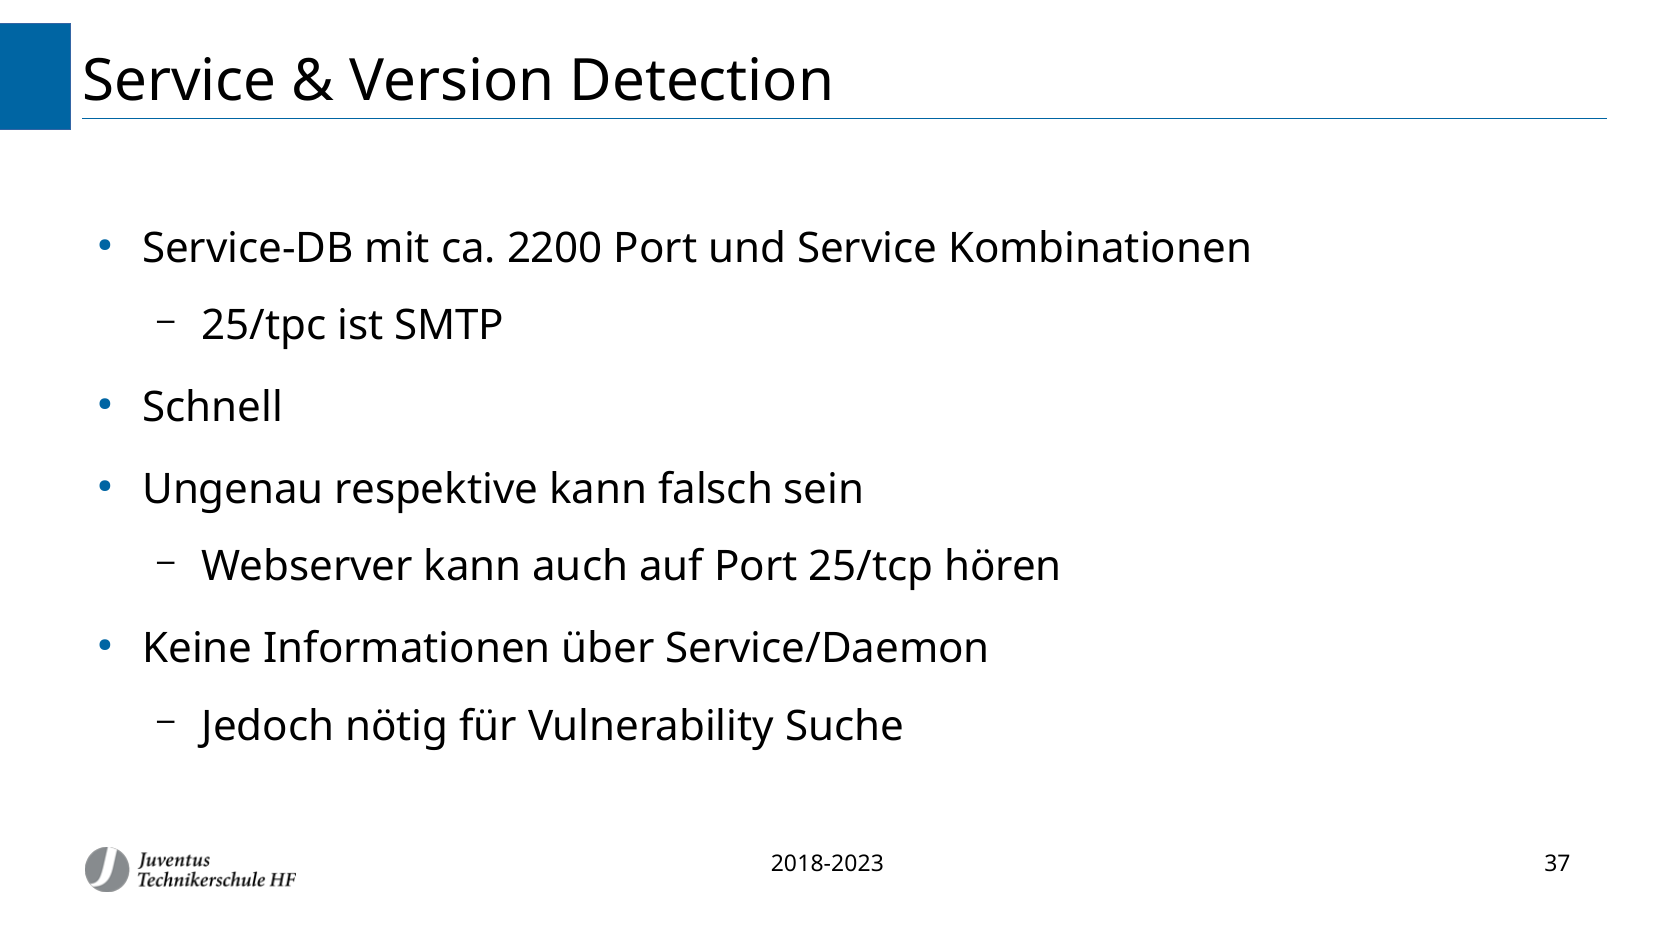

# Service & Version Detection
Service-DB mit ca. 2200 Port und Service Kombinationen
25/tpc ist SMTP
Schnell
Ungenau respektive kann falsch sein
Webserver kann auch auf Port 25/tcp hören
Keine Informationen über Service/Daemon
Jedoch nötig für Vulnerability Suche
2018-2023
37